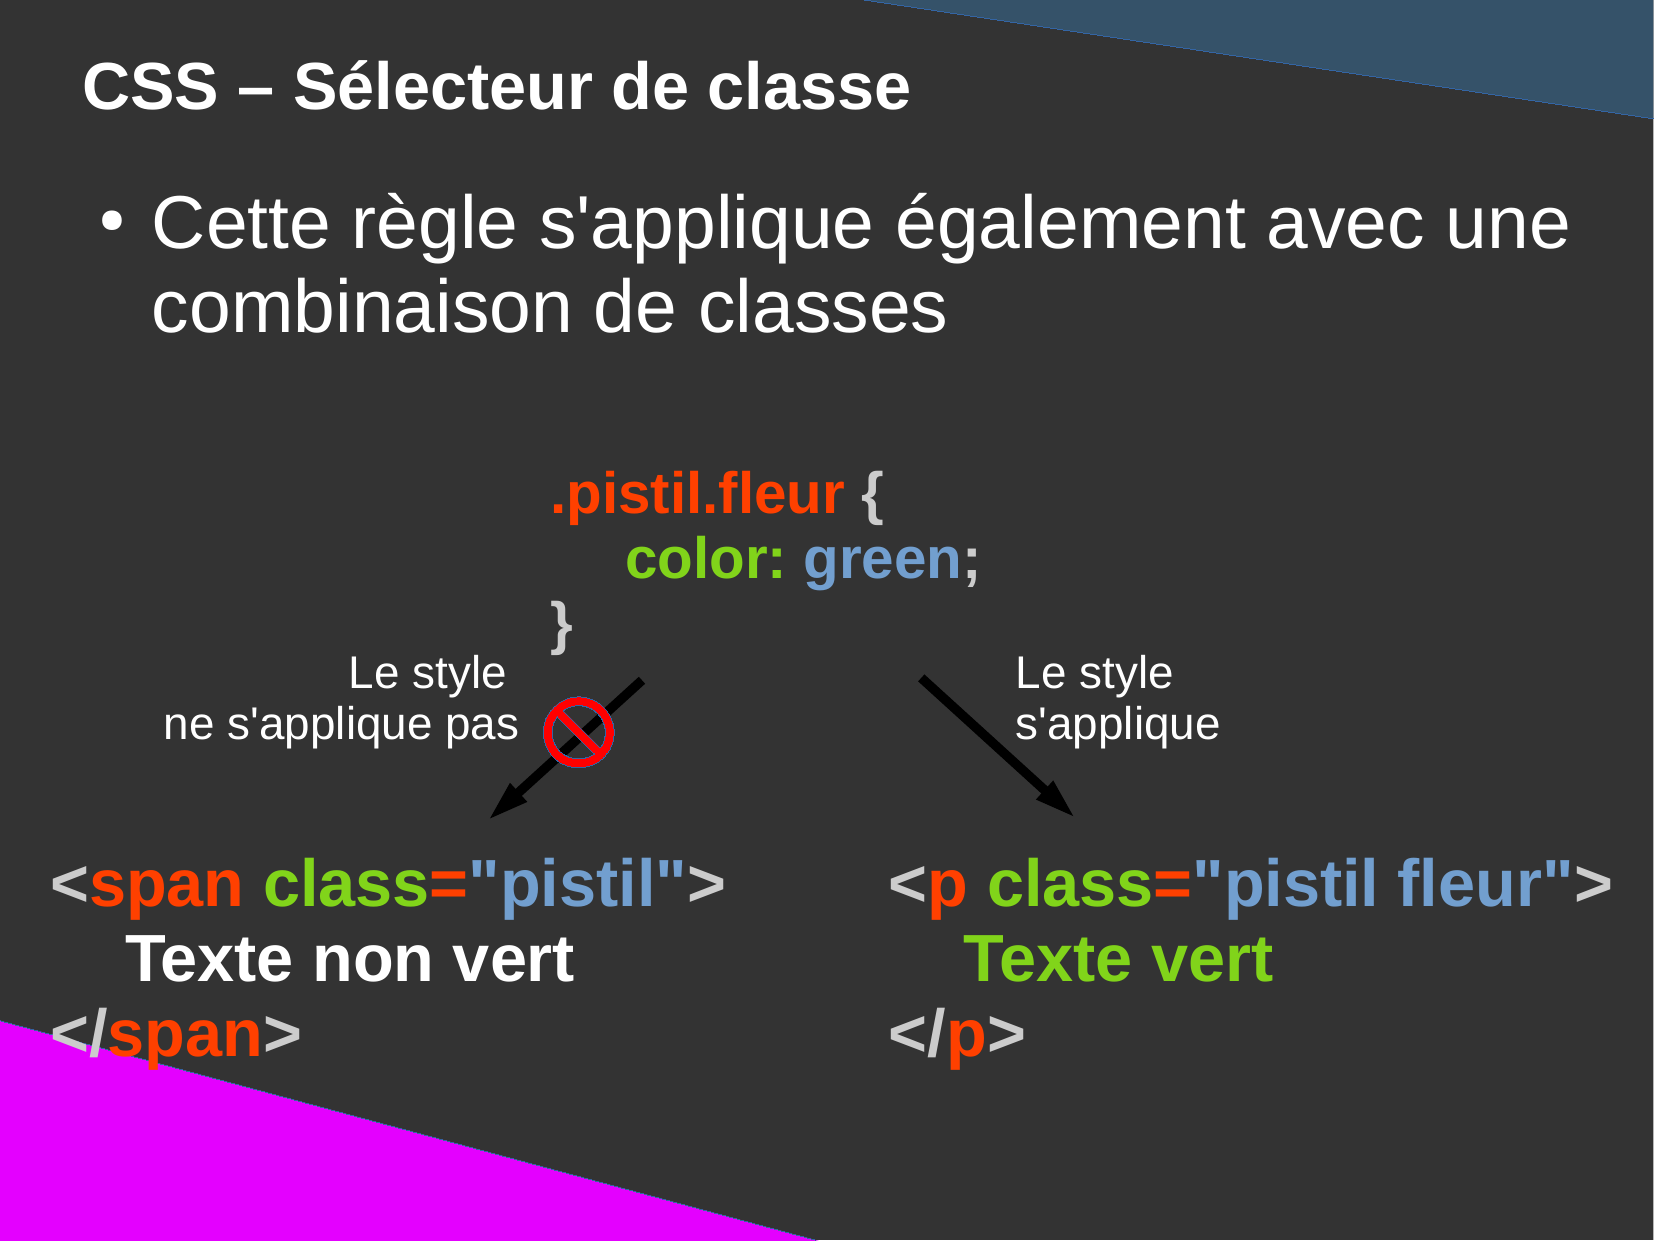

# CSS – Sélecteur de classe
Cette règle s'applique également avec une combinaison de classes
.pistil.fleur {
	color: green;
}
Le style
ne s'applique pas
Le style
s'applique
<span class="pistil">
	Texte non vert
</span>
<p class="pistil fleur">
	Texte vert
</p>